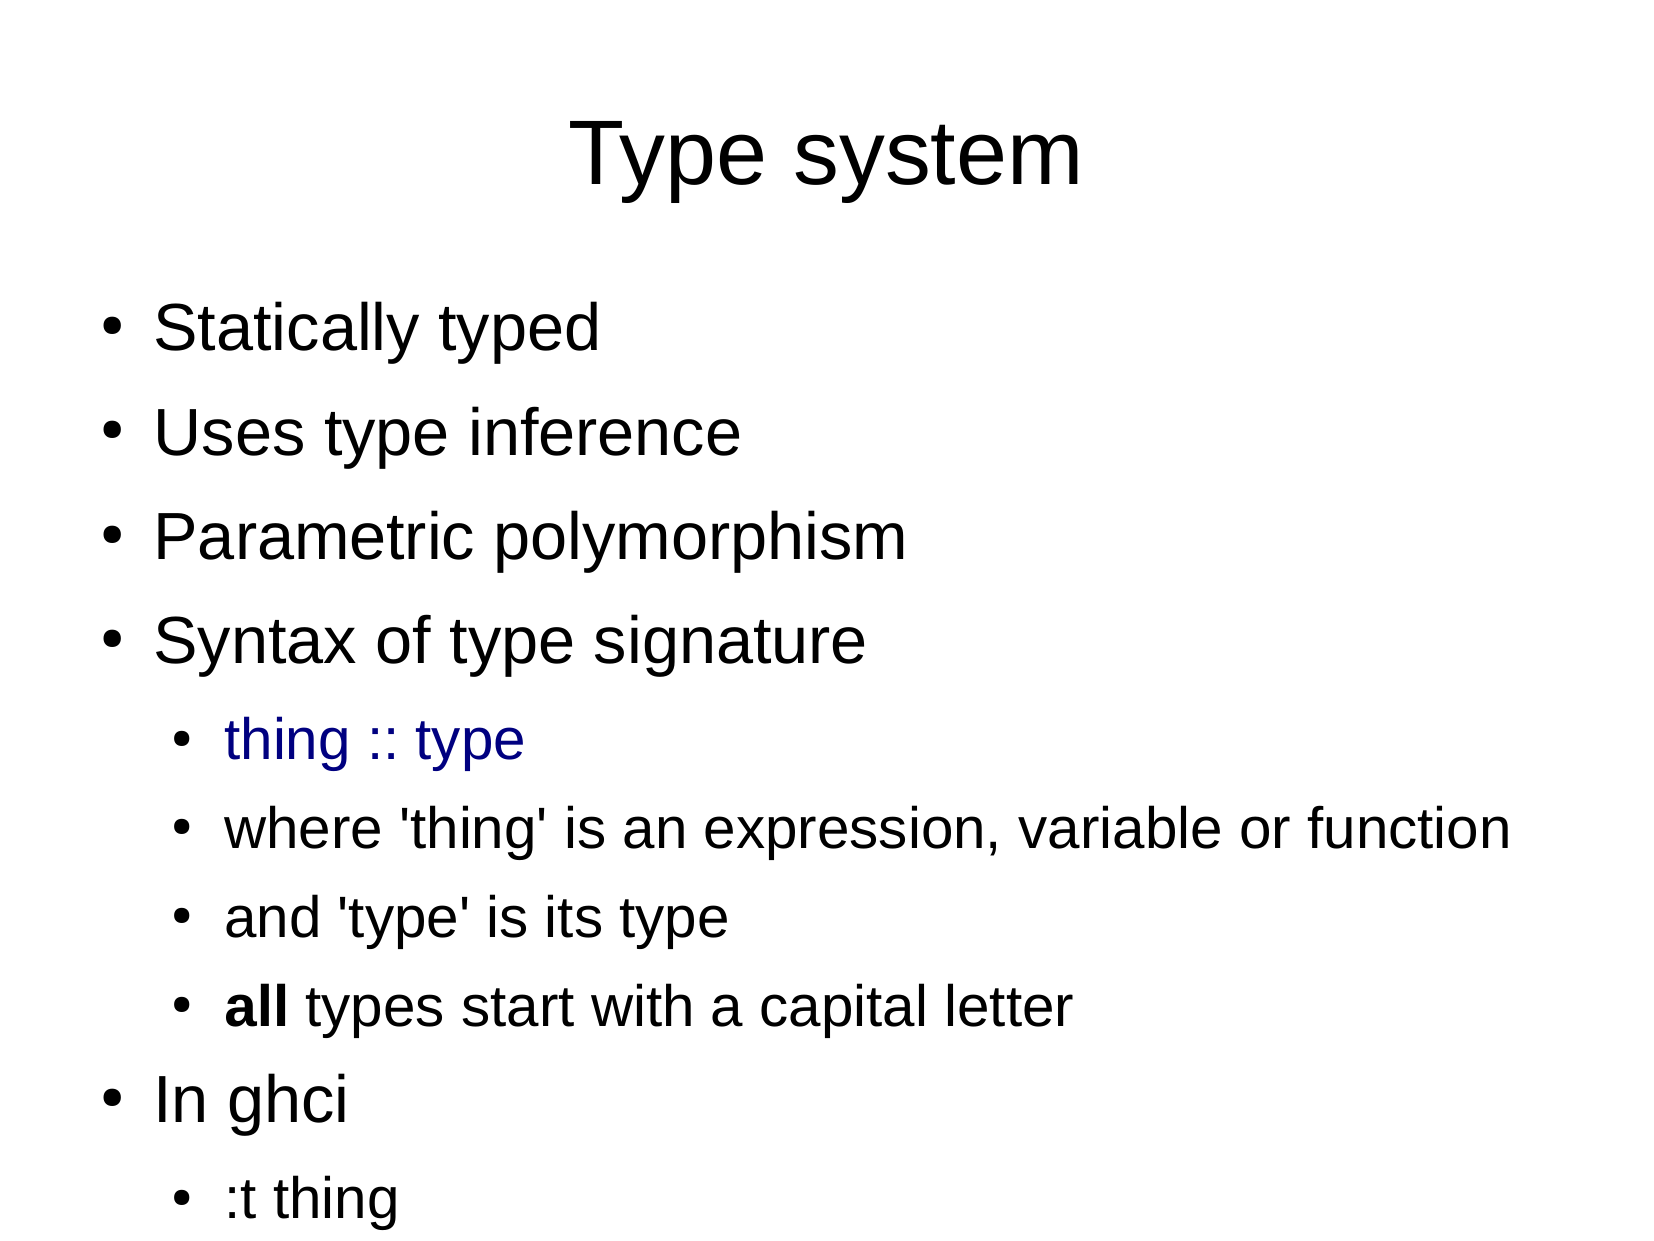

# Type system
Statically typed
Uses type inference
Parametric polymorphism
Syntax of type signature
thing :: type
where 'thing' is an expression, variable or function
and 'type' is its type
all types start with a capital letter
In ghci
:t thing